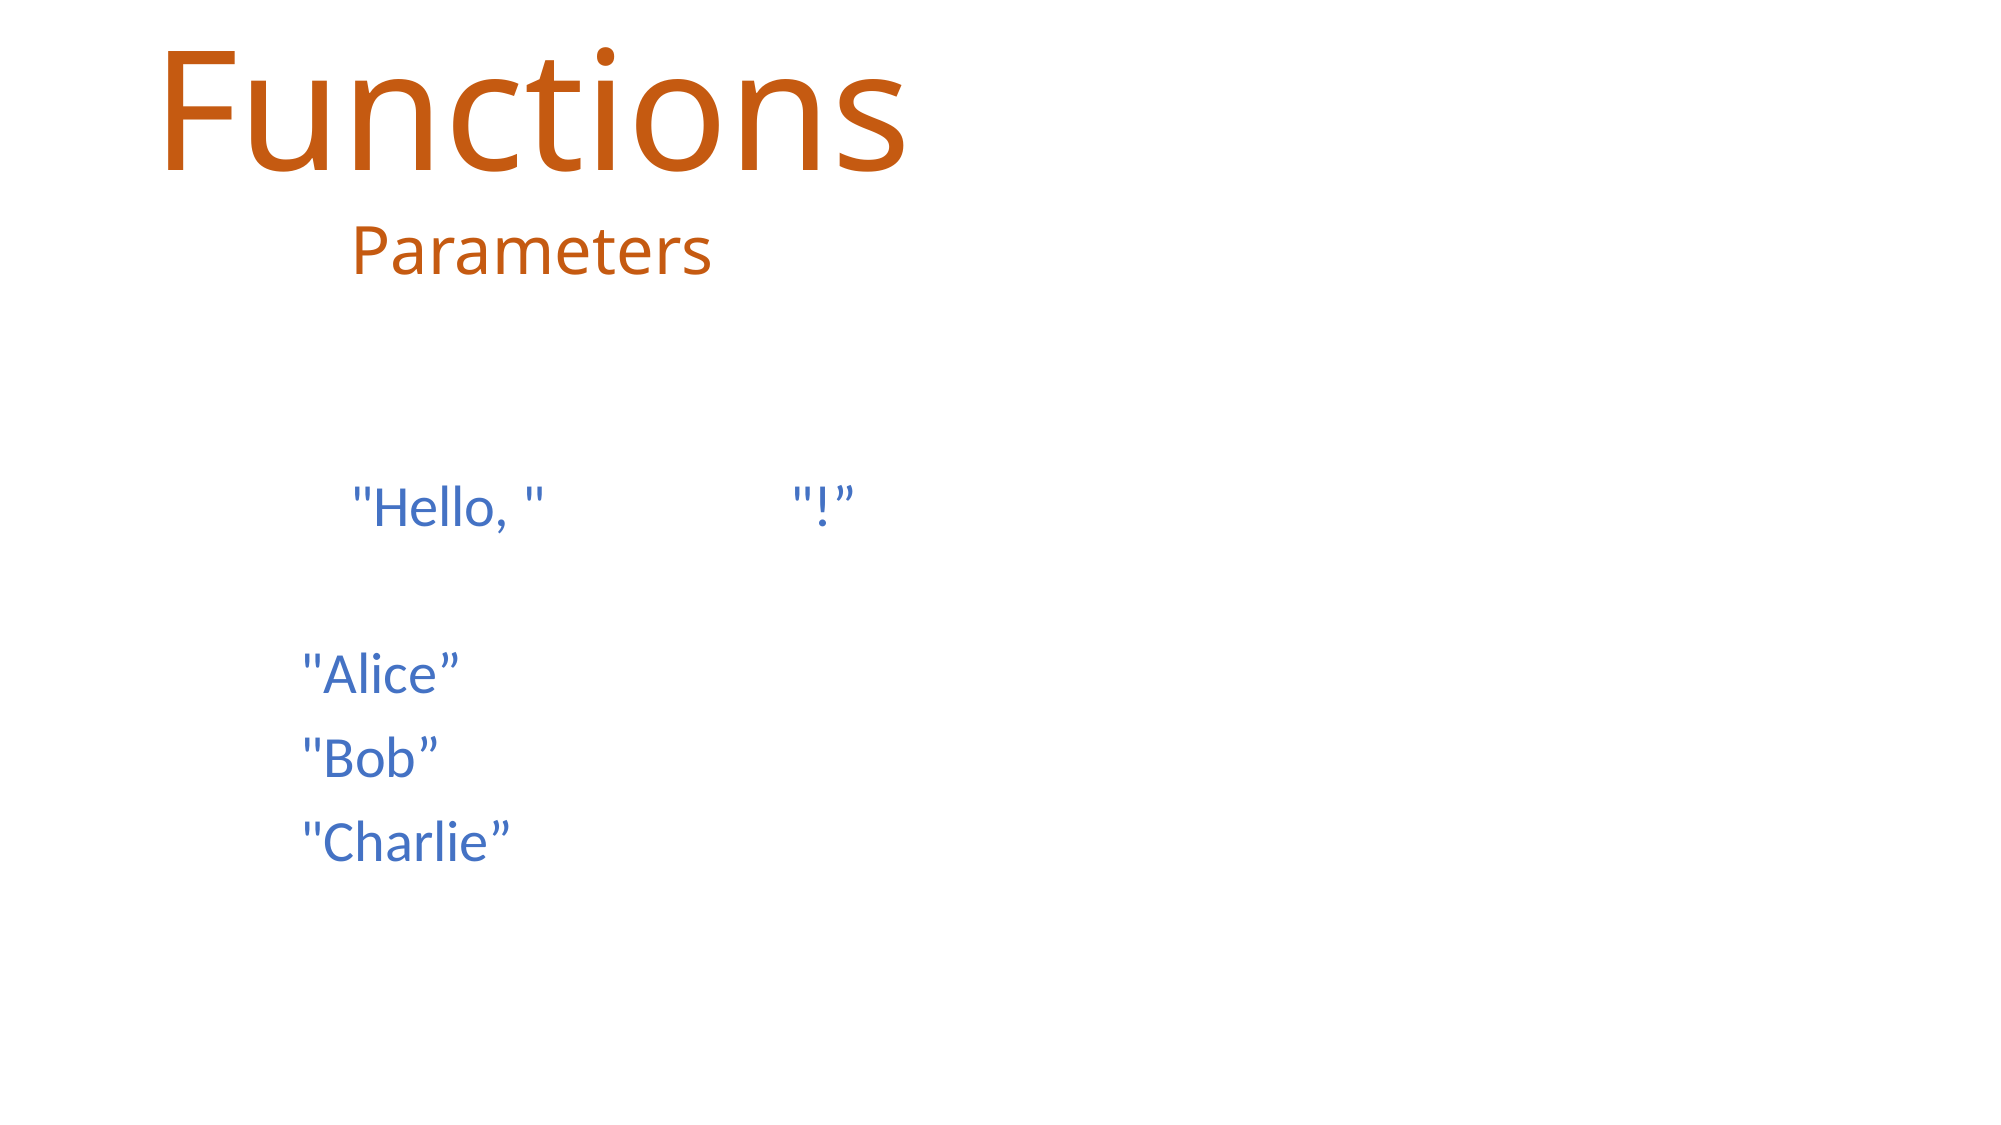

# Functions
Parameters
def hello(name):
 print( "Hello, " + name + "!” )
hello( "Alice” )
hello( "Bob” )
hello( "Charlie” )